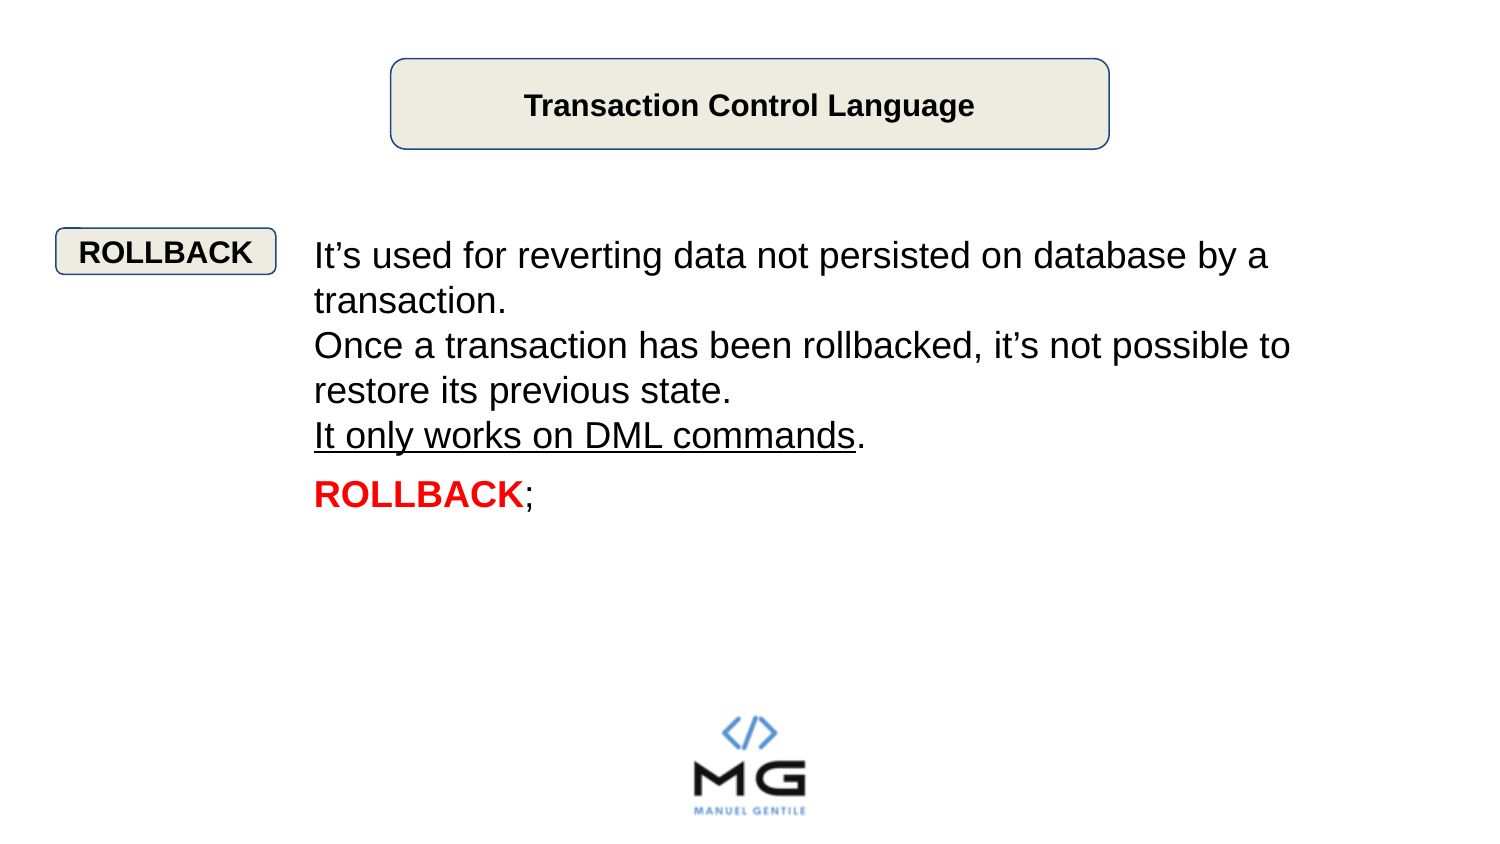

Transaction Control Language
It’s used for reverting data not persisted on database by a transaction.
Once a transaction has been rollbacked, it’s not possible to restore its previous state.
It only works on DML commands.
ROLLBACK
ROLLBACK;